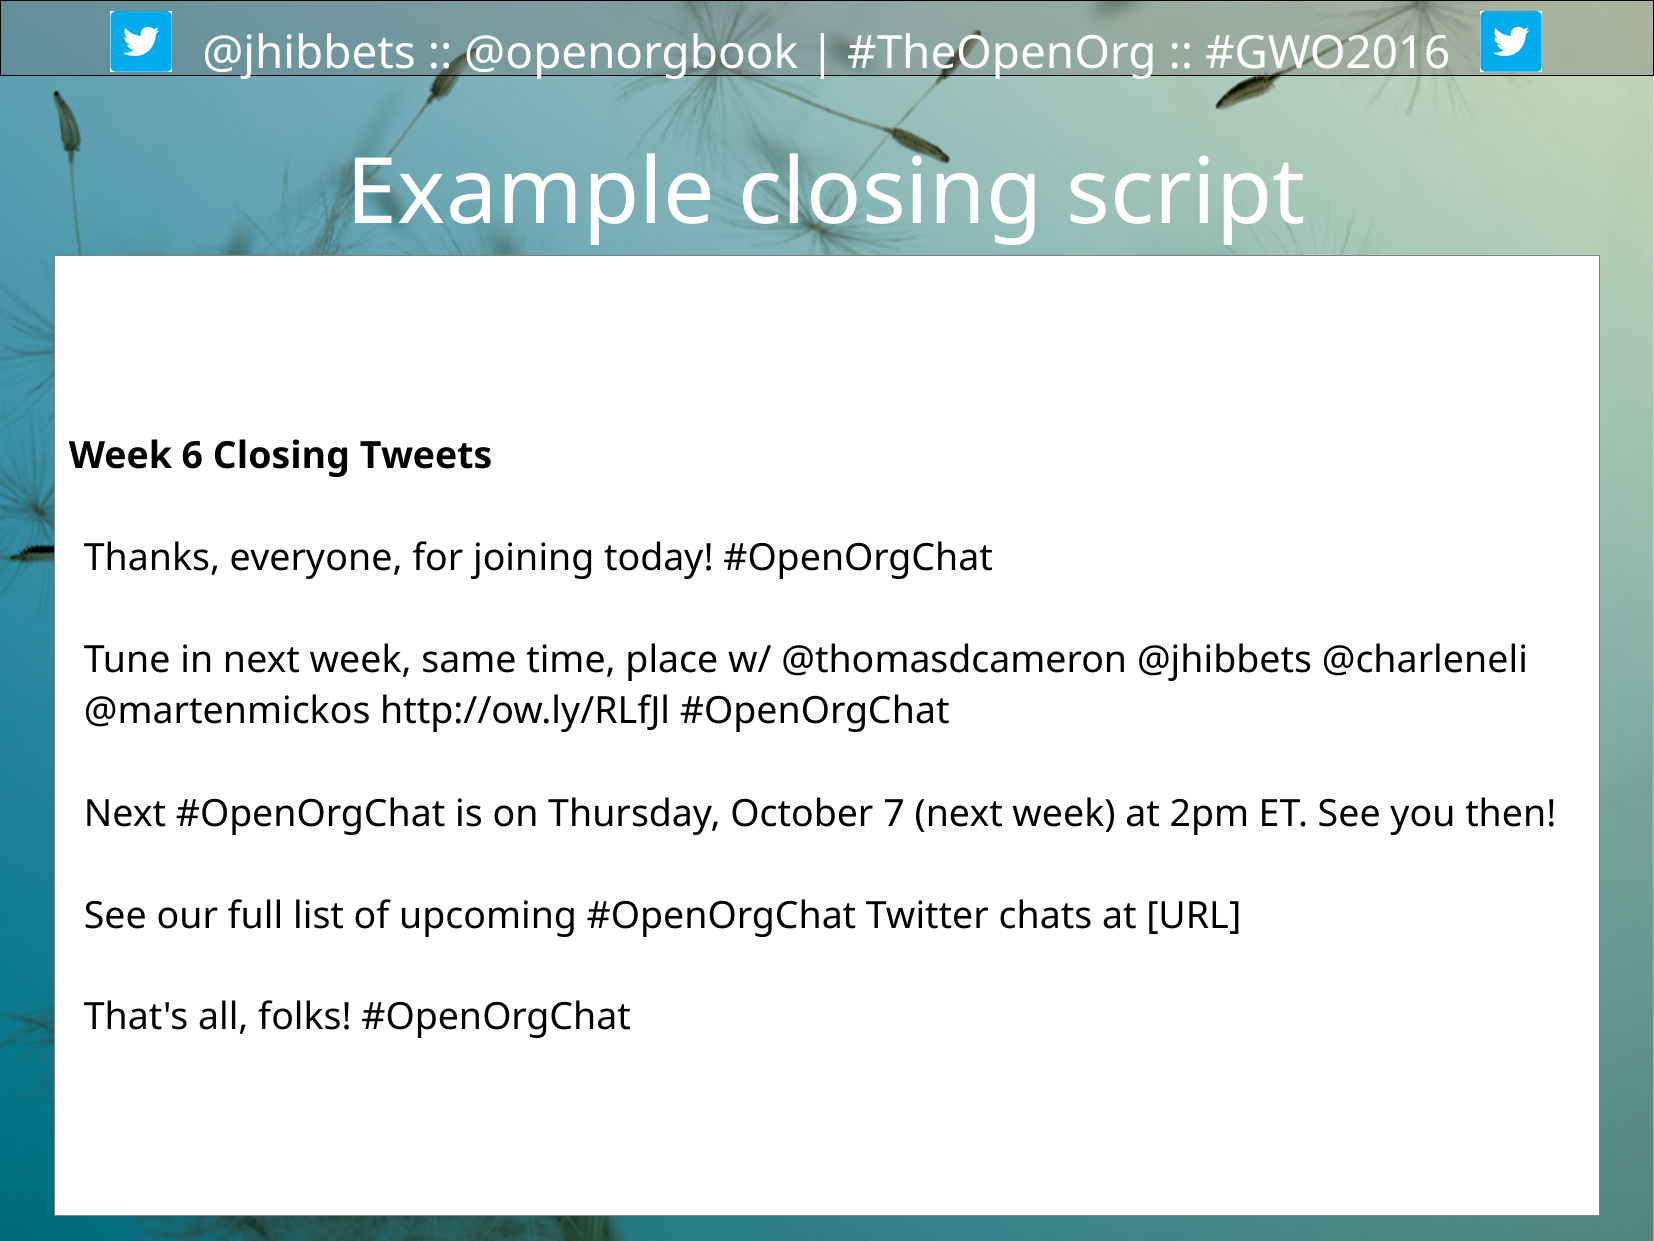

# Example closing script
Week 6 Closing Tweets
Thanks, everyone, for joining today! #OpenOrgChat
Tune in next week, same time, place w/ @thomasdcameron @jhibbets @charleneli @martenmickos http://ow.ly/RLfJl #OpenOrgChat
Next #OpenOrgChat is on Thursday, October 7 (next week) at 2pm ET. See you then!
See our full list of upcoming #OpenOrgChat Twitter chats at [URL]
That's all, folks! #OpenOrgChat